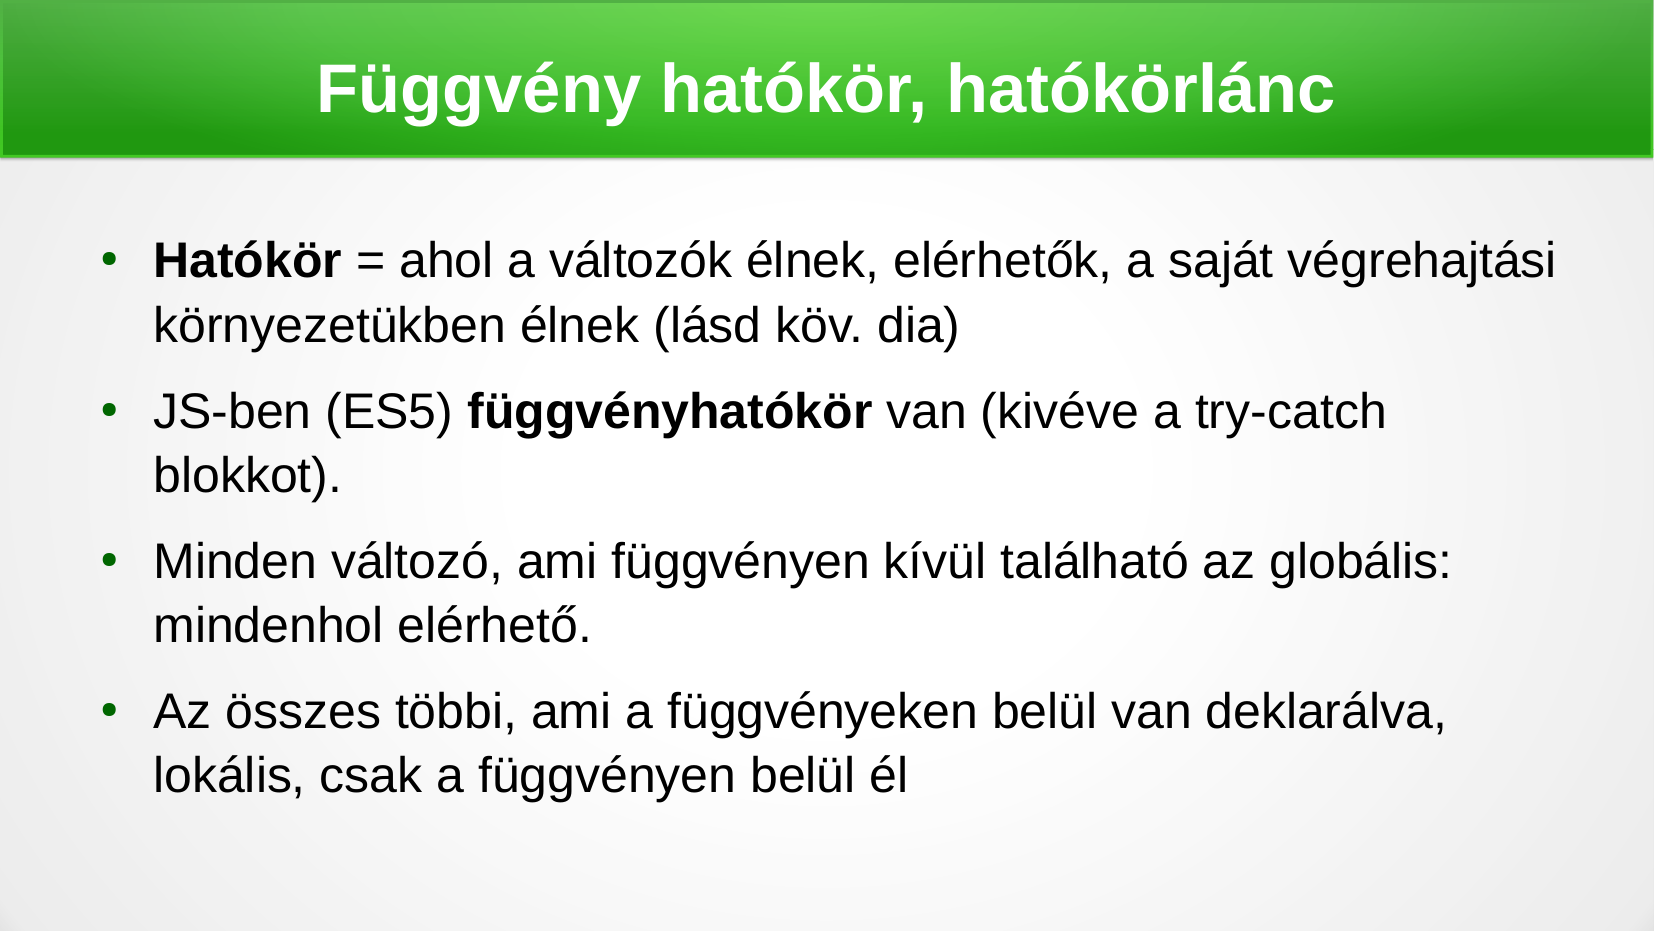

# Függvény hatókör, hatókörlánc
Hatókör = ahol a változók élnek, elérhetők, a saját végrehajtási környezetükben élnek (lásd köv. dia)
JS-ben (ES5) függvényhatókör van (kivéve a try-catch blokkot).
Minden változó, ami függvényen kívül található az globális: mindenhol elérhető.
Az összes többi, ami a függvényeken belül van deklarálva, lokális, csak a függvényen belül él